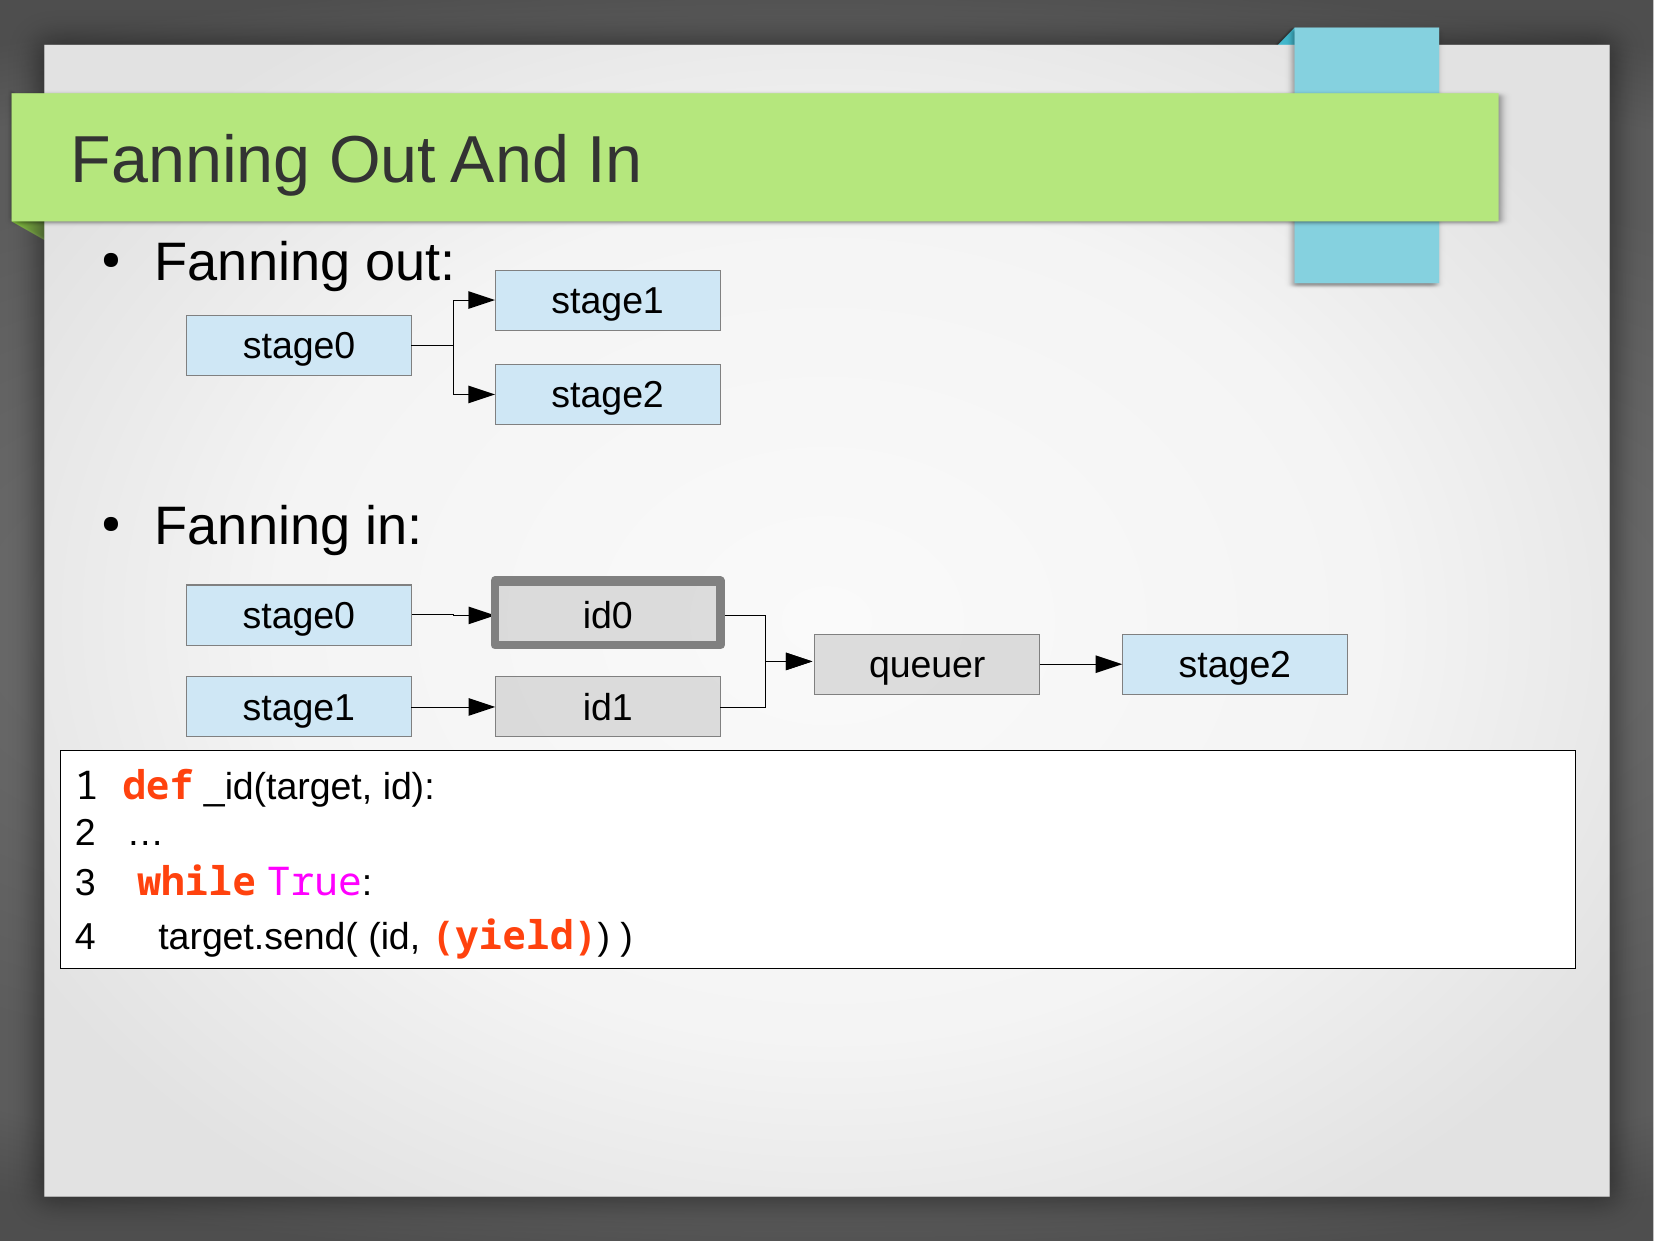

# Fanning Out And In
Fanning out:
Fanning in:
stage1
stage0
stage2
stream_vals
stream_vals
stage0
id0
queuer
stage2
stage1
id1
1 def _id(target, id):
2 …
3 while True:
4 target.send( (id, (yield)) )